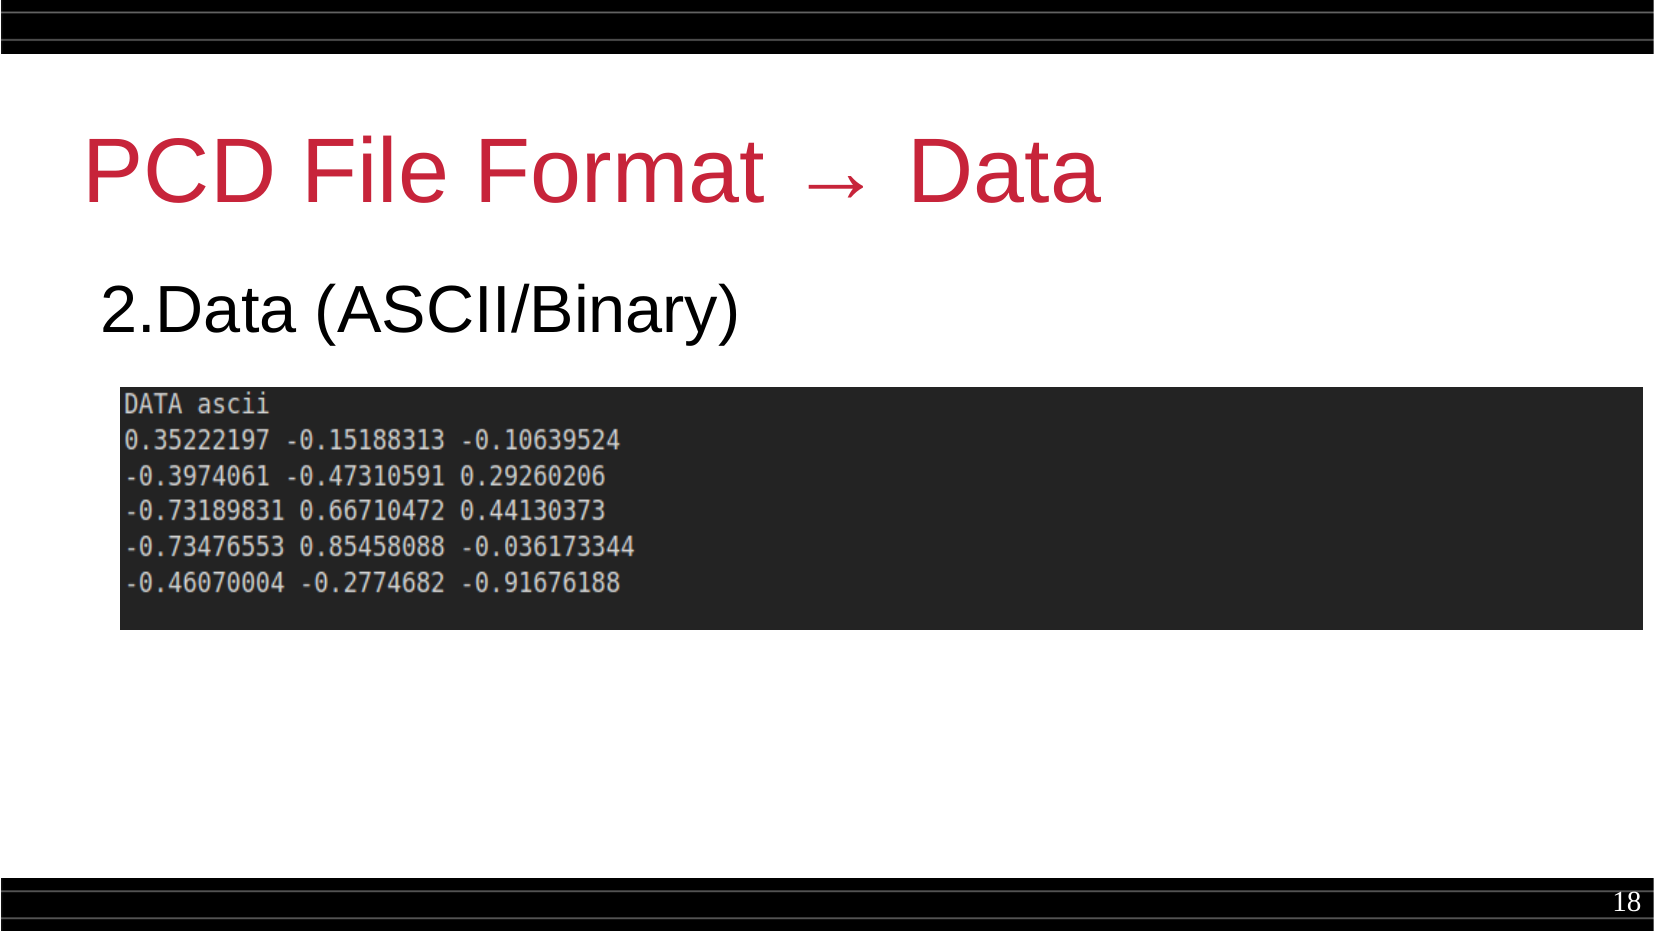

# PCD File Format → Data
Data (ASCII/Binary)